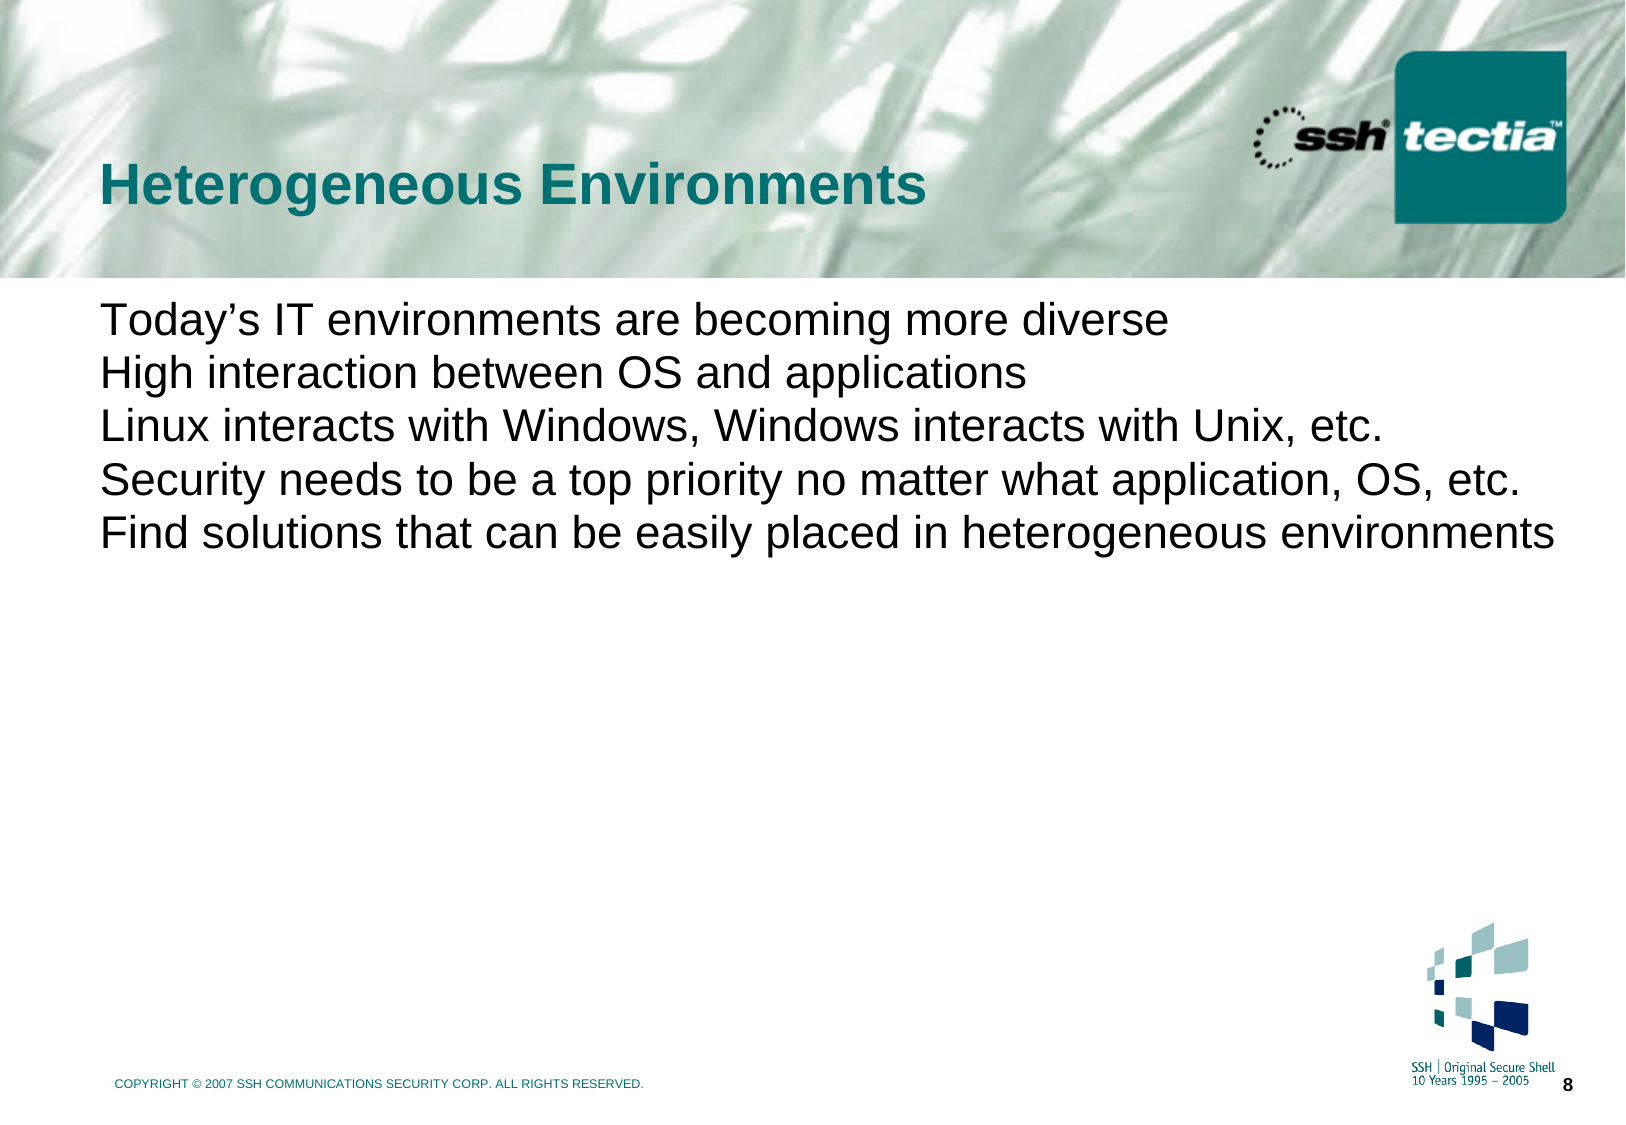

# Heterogeneous Environments
Today’s IT environments are becoming more diverse
High interaction between OS and applications
Linux interacts with Windows, Windows interacts with Unix, etc.
Security needs to be a top priority no matter what application, OS, etc.
Find solutions that can be easily placed in heterogeneous environments